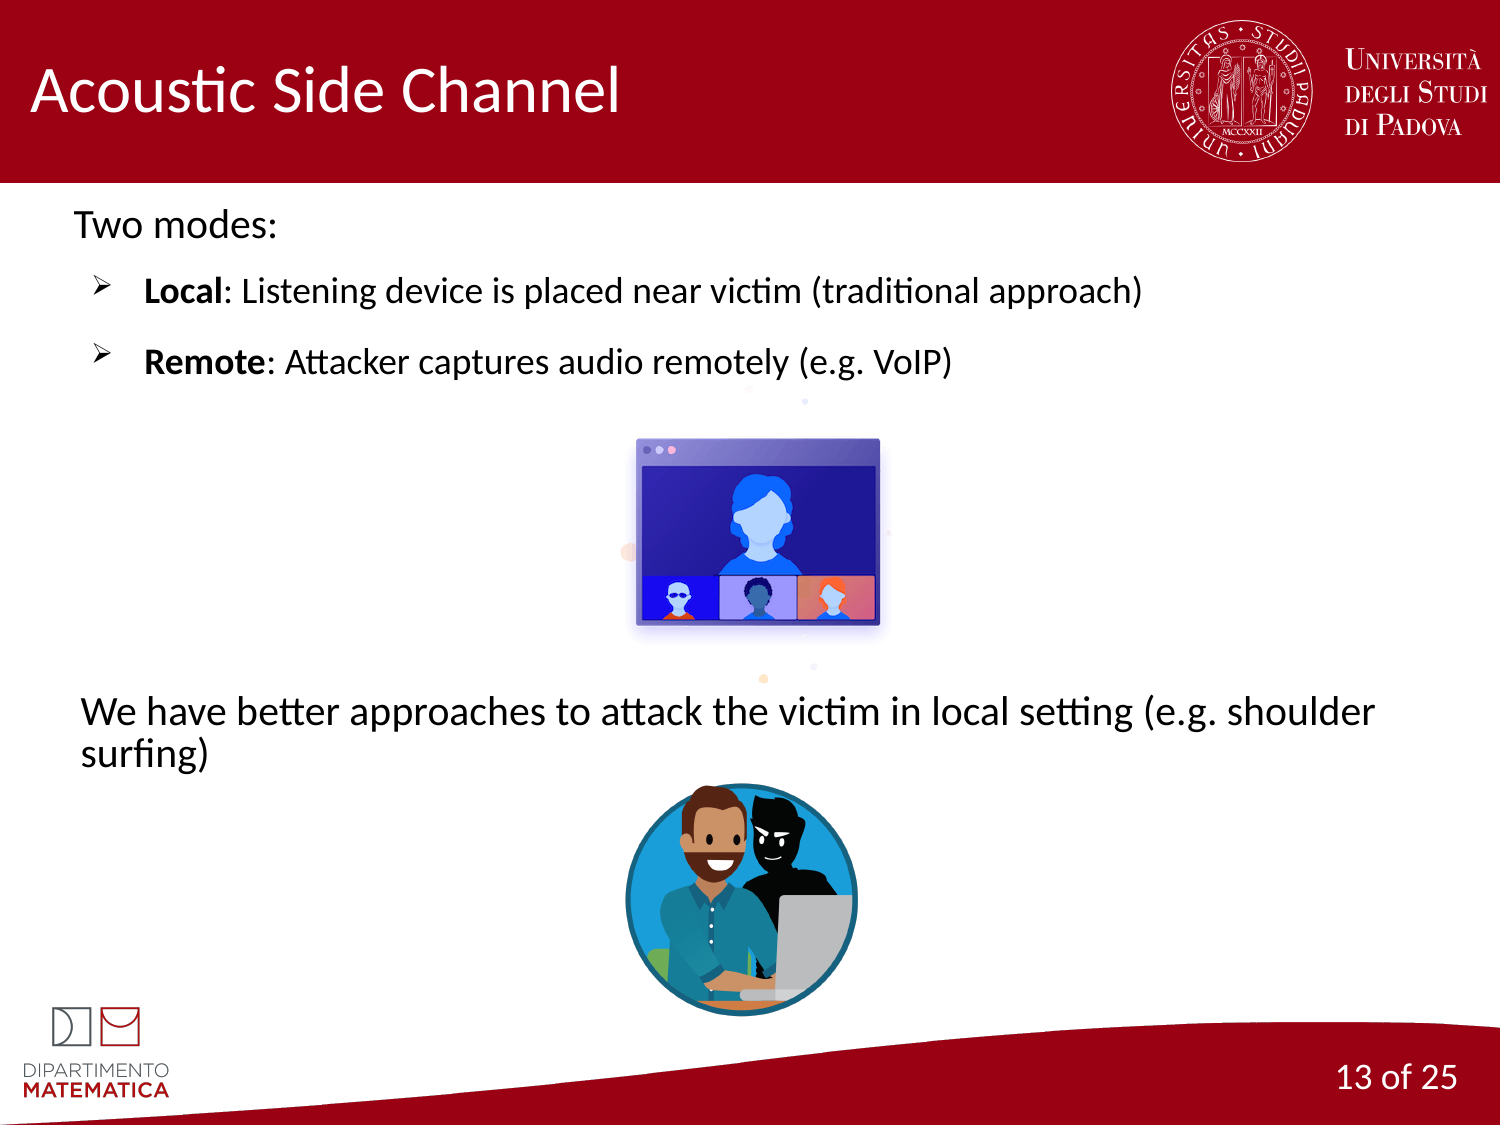

# Acoustic Side Channel
Two modes:
Local: Listening device is placed near victim (traditional approach)
Remote: Attacker captures audio remotely (e.g. VoIP)
We have better approaches to attack the victim in local setting (e.g. shoulder surfing)
 of 25